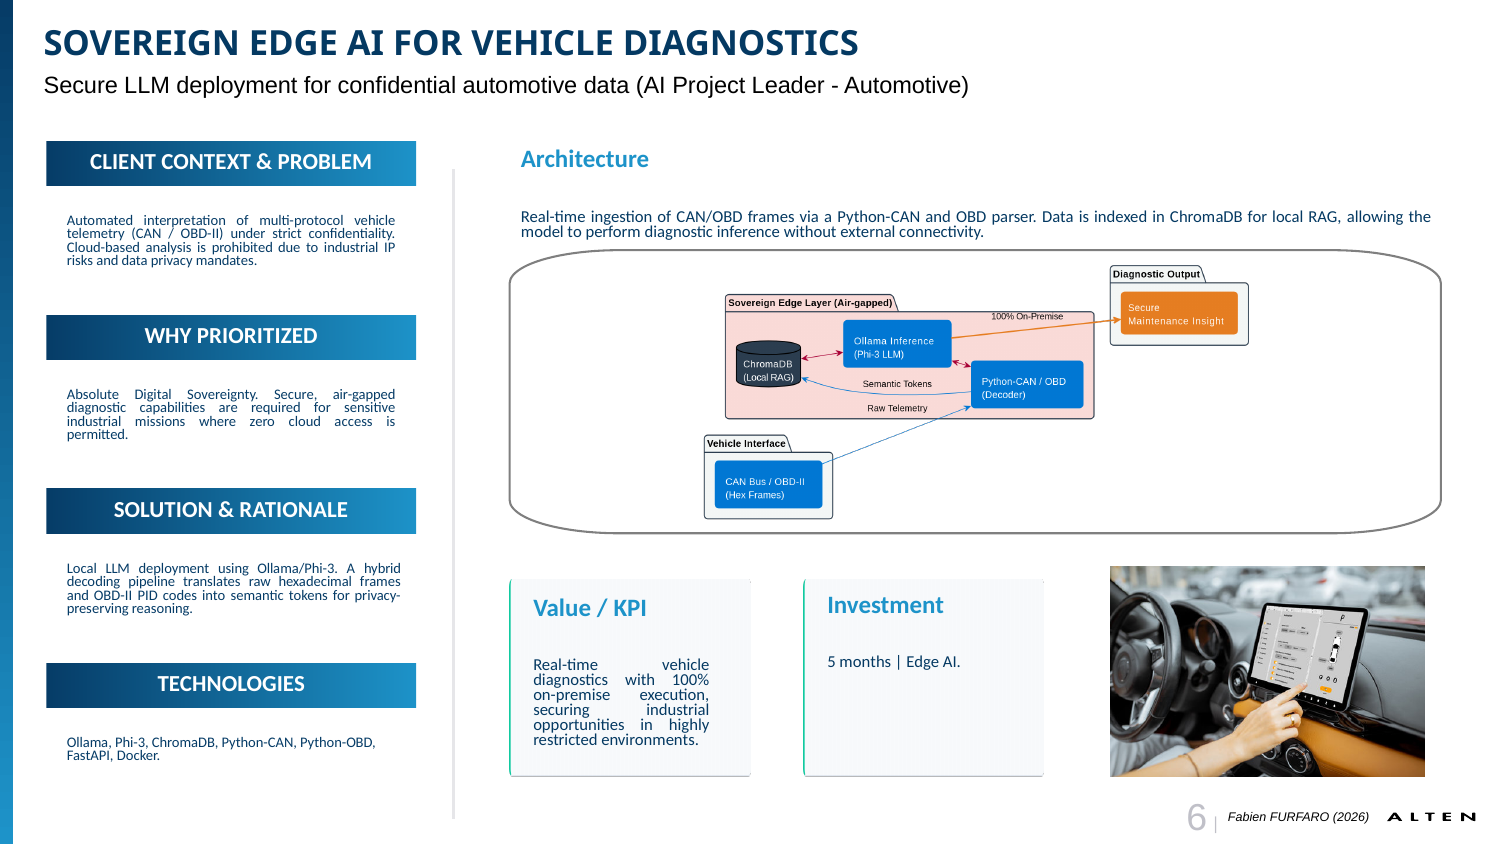

Fabien FURFARO (2026)
# Sovereign Edge AI for Vehicle Diagnostics
Secure LLM deployment for confidential automotive data (AI Project Leader - Automotive)
Client Context & Problem
Architecture
Real-time ingestion of CAN/OBD frames via a Python-CAN and OBD parser. Data is indexed in ChromaDB for local RAG, allowing the model to perform diagnostic inference without external connectivity.
Automated interpretation of multi-protocol vehicle telemetry (CAN / OBD-II) under strict confidentiality. Cloud-based analysis is prohibited due to industrial IP risks and data privacy mandates.
Why Prioritized
Absolute Digital Sovereignty. Secure, air-gapped diagnostic capabilities are required for sensitive industrial missions where zero cloud access is permitted.
Solution & Rationale
Local LLM deployment using Ollama/Phi-3. A hybrid decoding pipeline translates raw hexadecimal frames and OBD-II PID codes into semantic tokens for privacy-preserving reasoning.
Investment
5 months | Edge AI.
Value / KPI
Real-time vehicle diagnostics with 100% on-premise execution, securing industrial opportunities in highly restricted environments.
Technologies
Ollama, Phi-3, ChromaDB, Python-CAN, Python-OBD, FastAPI, Docker.
Fabien FURFARO (2026)